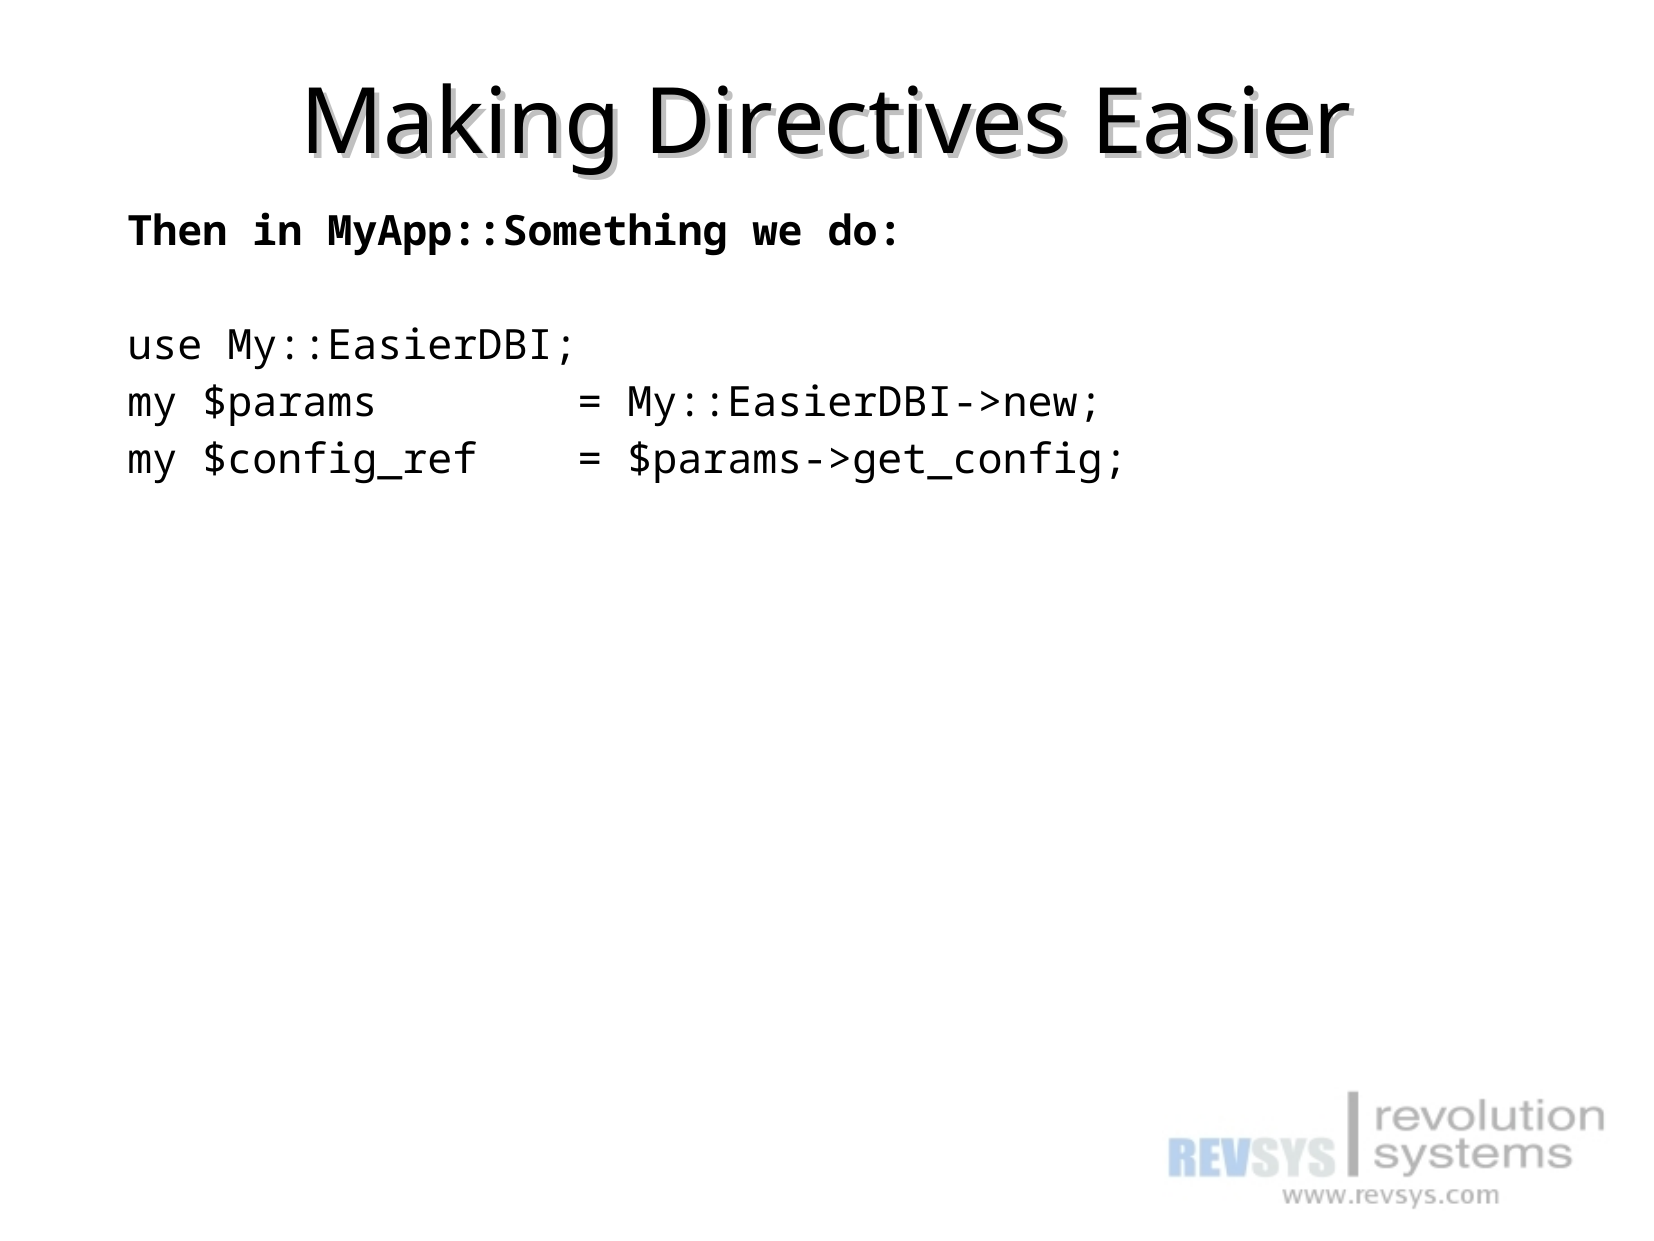

# Making Directives Easier
Then in MyApp::Something we do:
use My::EasierDBI;
my $params			= My::EasierDBI->new;
my $config_ref		= $params->get_config;